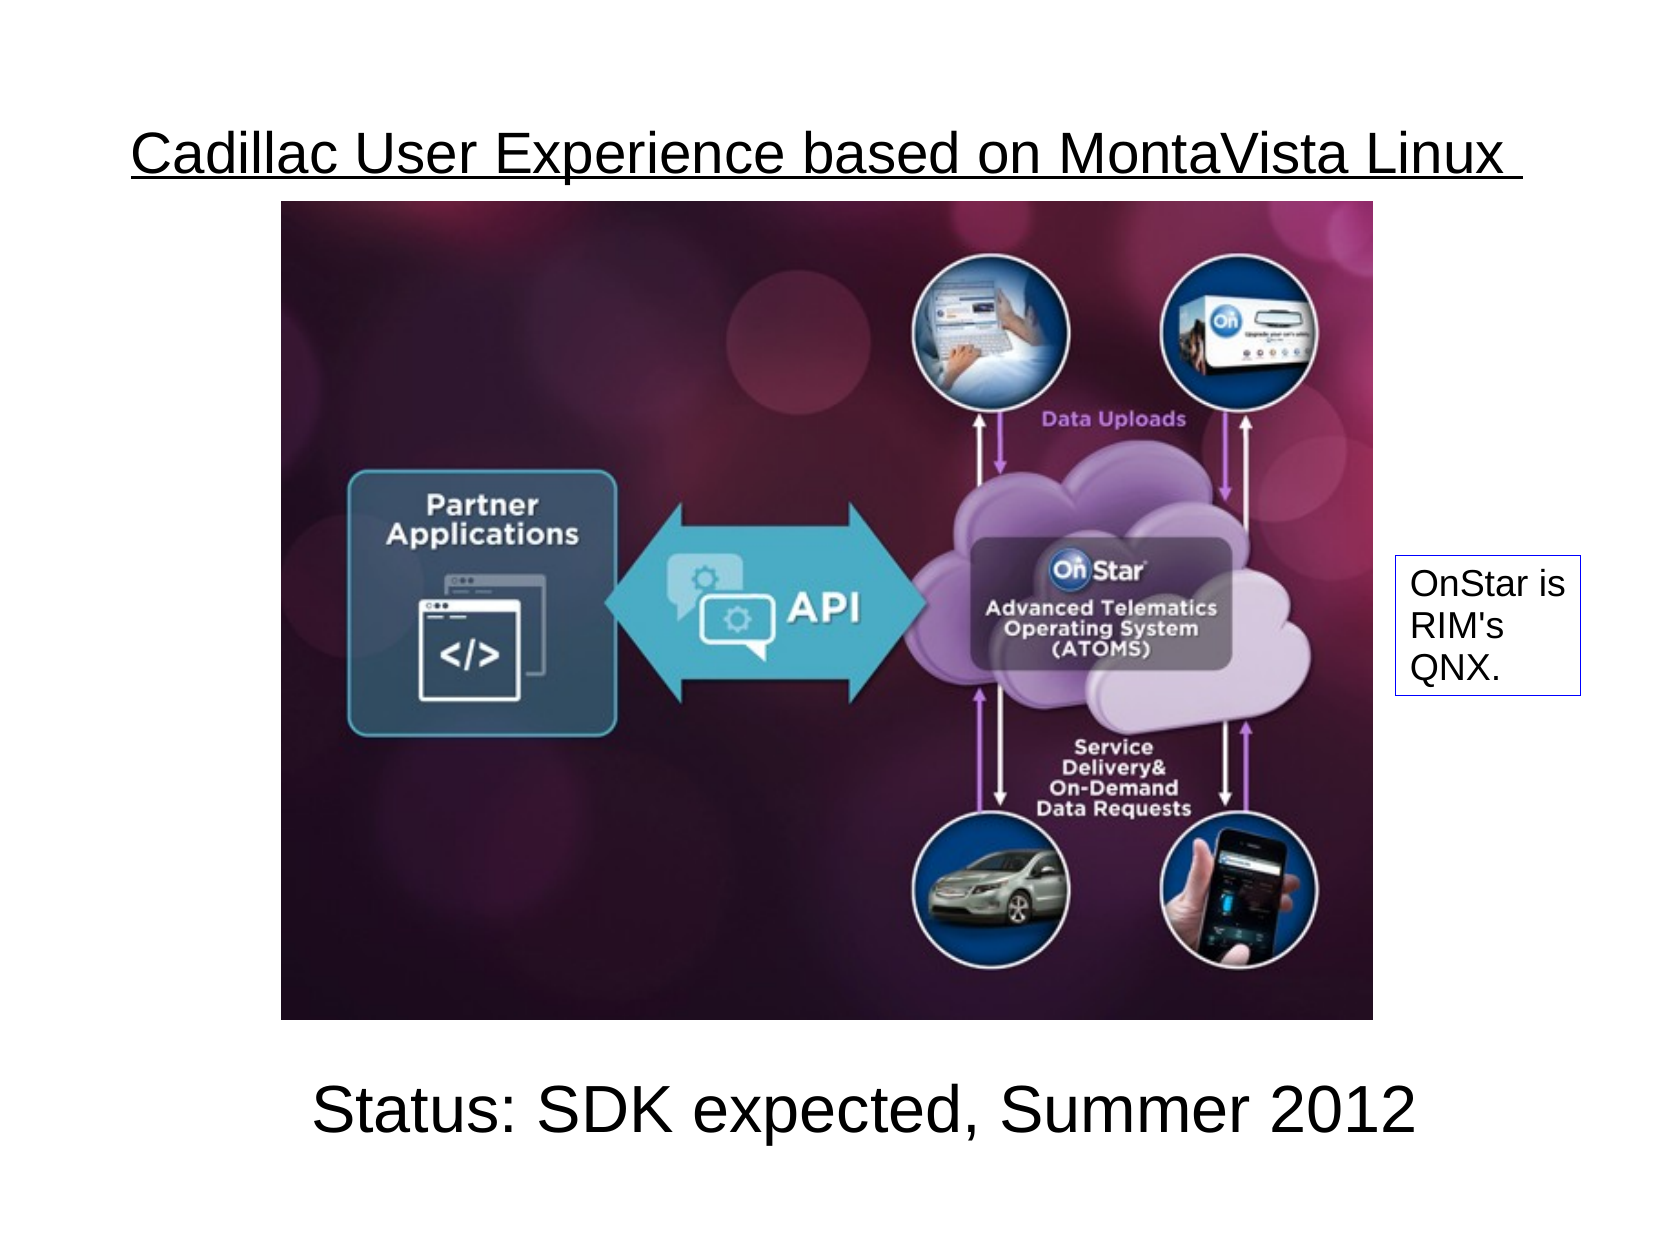

# Cadillac User Experience based on MontaVista Linux
OnStar is
RIM's
QNX.
 Status: SDK expected, Summer 2012